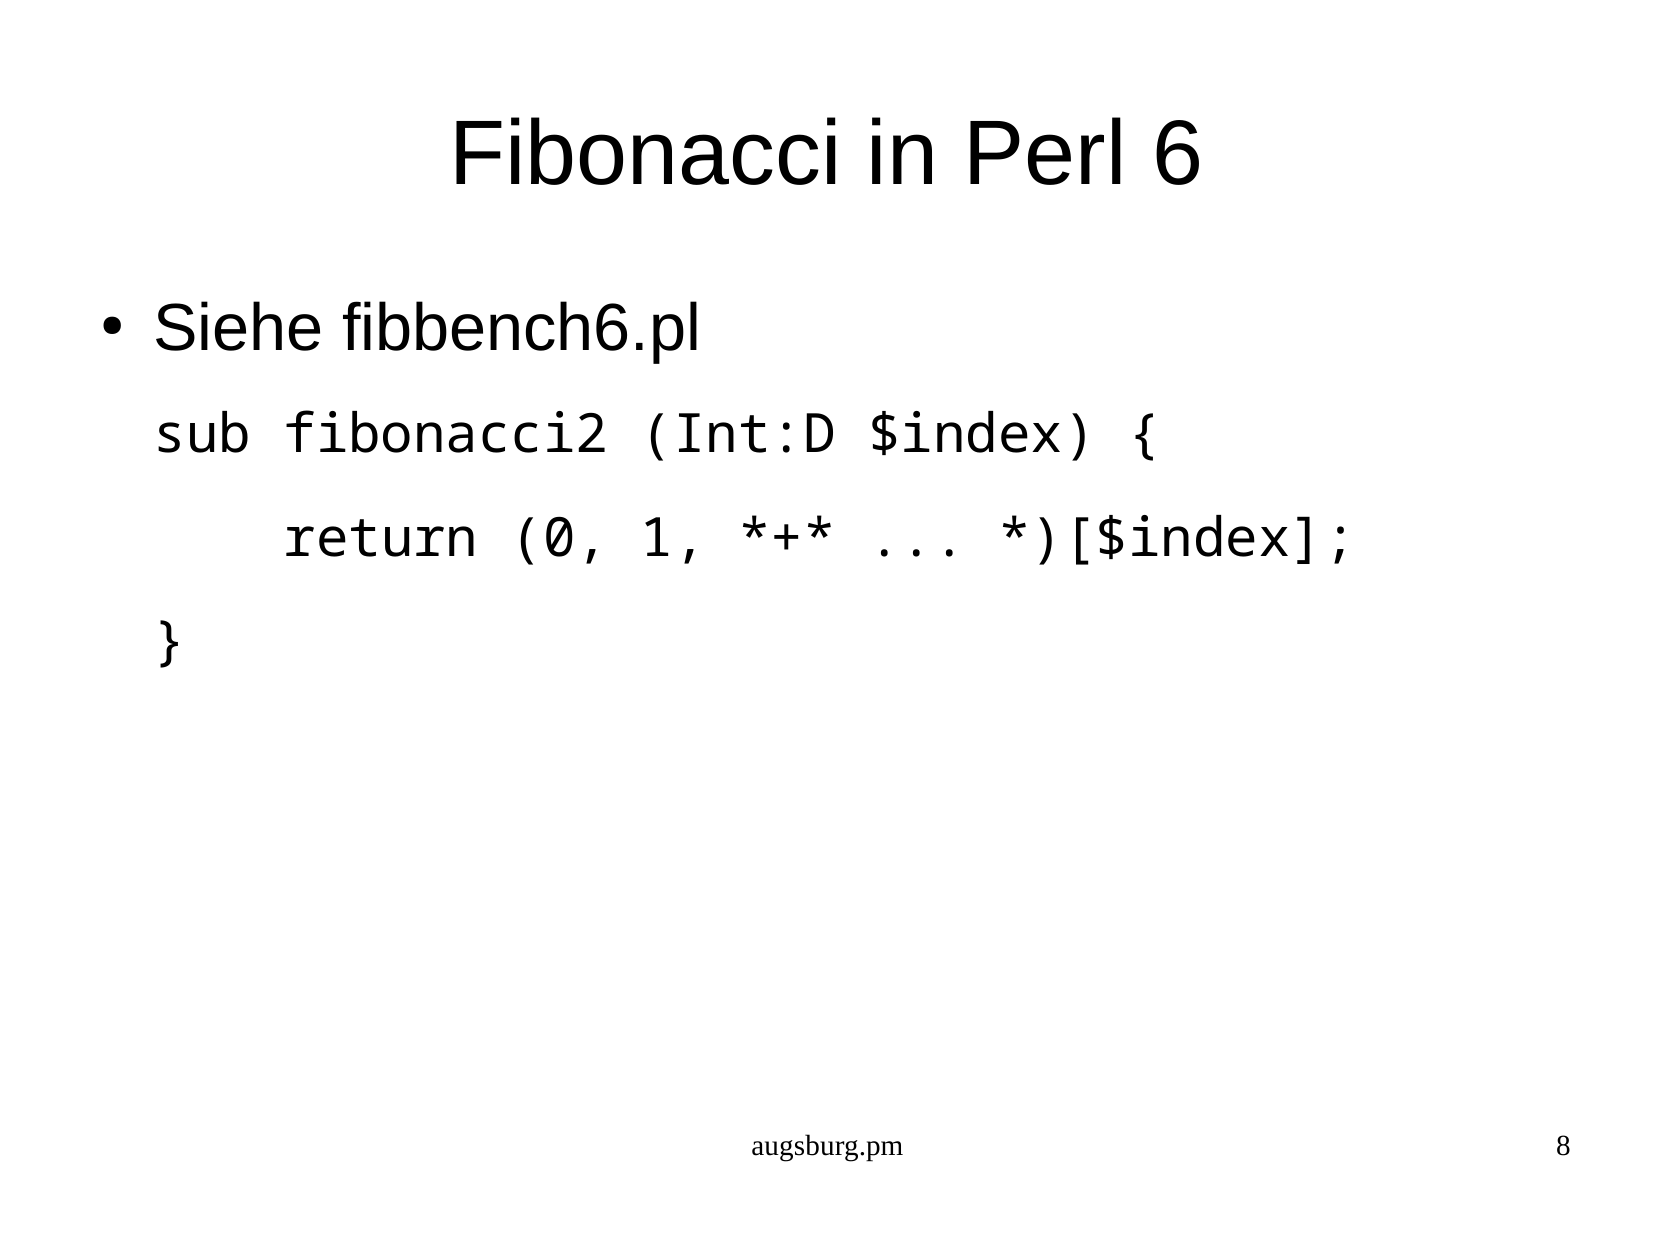

# Fibonacci in Perl 6
Siehe fibbench6.pl
sub fibonacci2 (Int:D $index) {
 return (0, 1, *+* ... *)[$index];
}
augsburg.pm
8